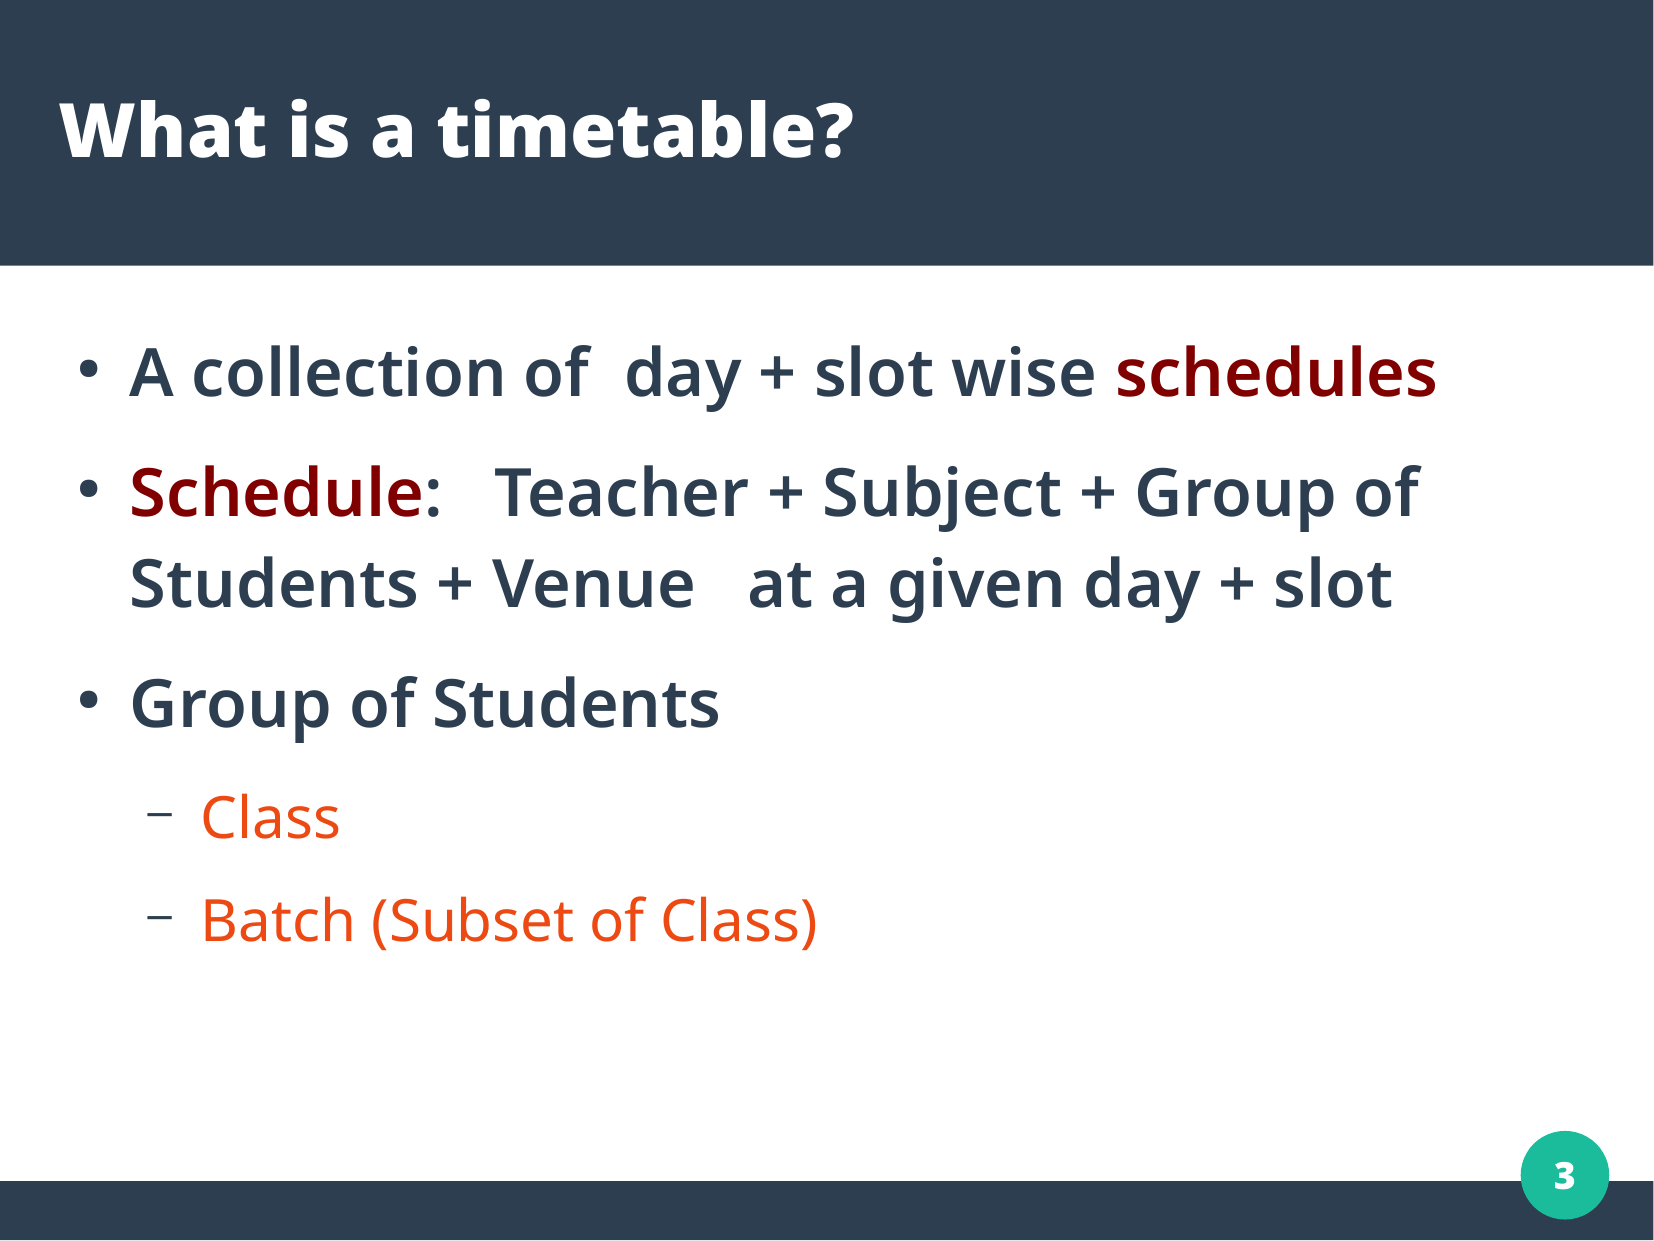

# What is a timetable?
A collection of day + slot wise schedules
Schedule: Teacher + Subject + Group of Students + Venue at a given day + slot
Group of Students
Class
Batch (Subset of Class)
3